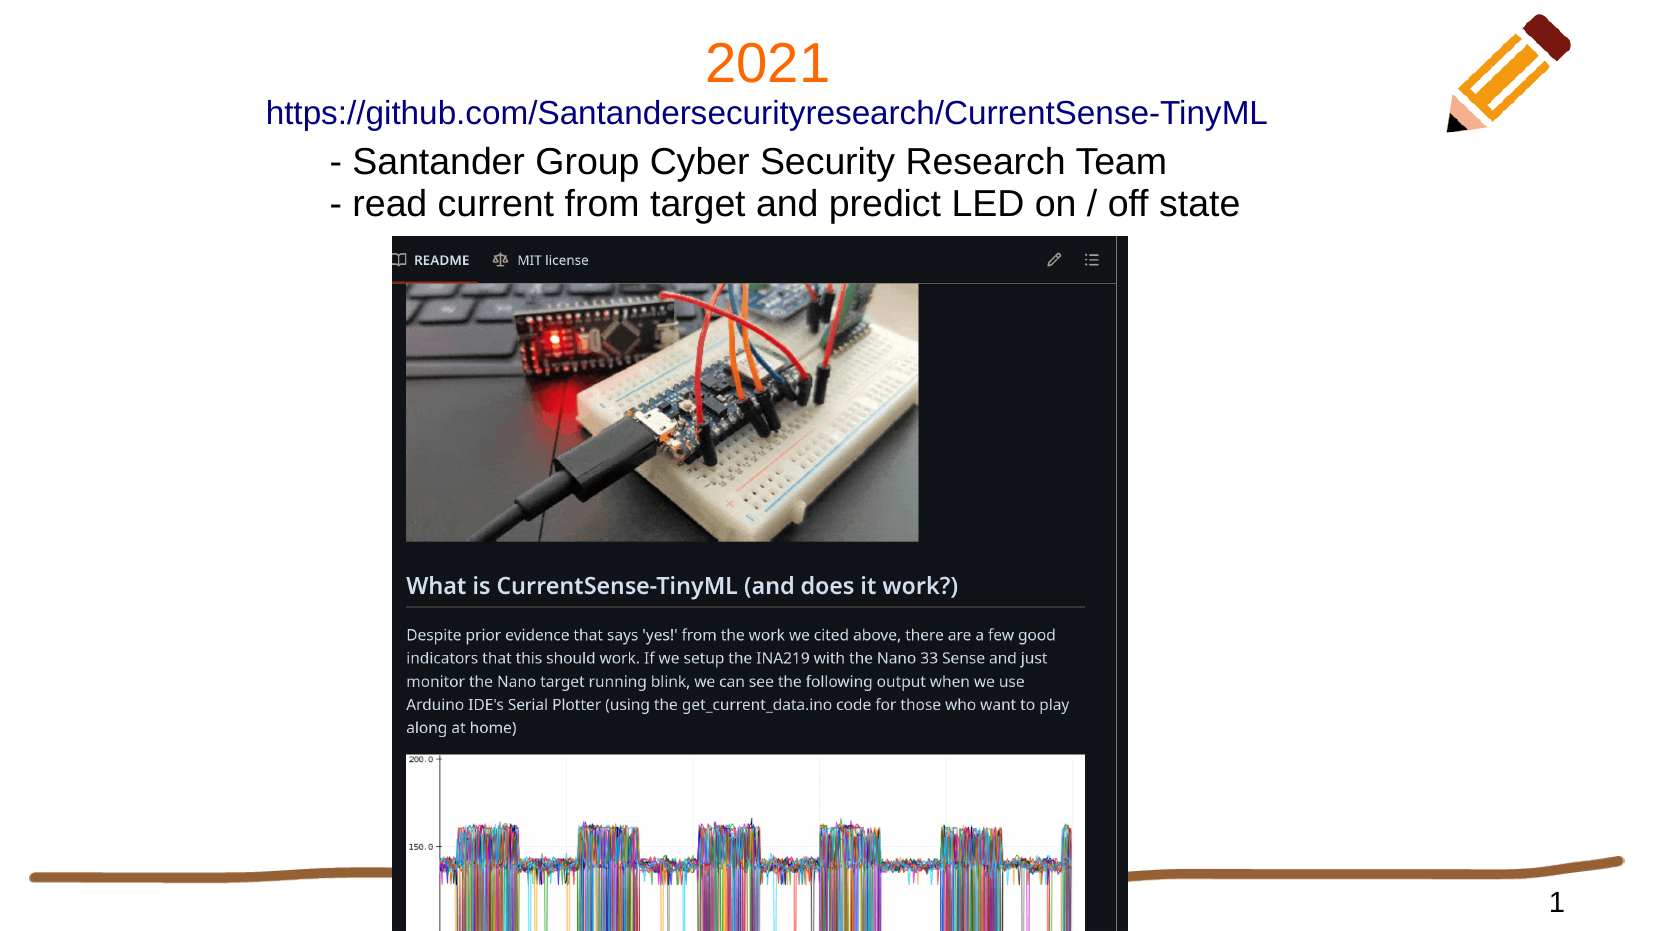

# 2021 https://github.com/Santandersecurityresearch/CurrentSense-TinyML
- Santander Group Cyber Security Research Team
- read current from target and predict LED on / off state
1